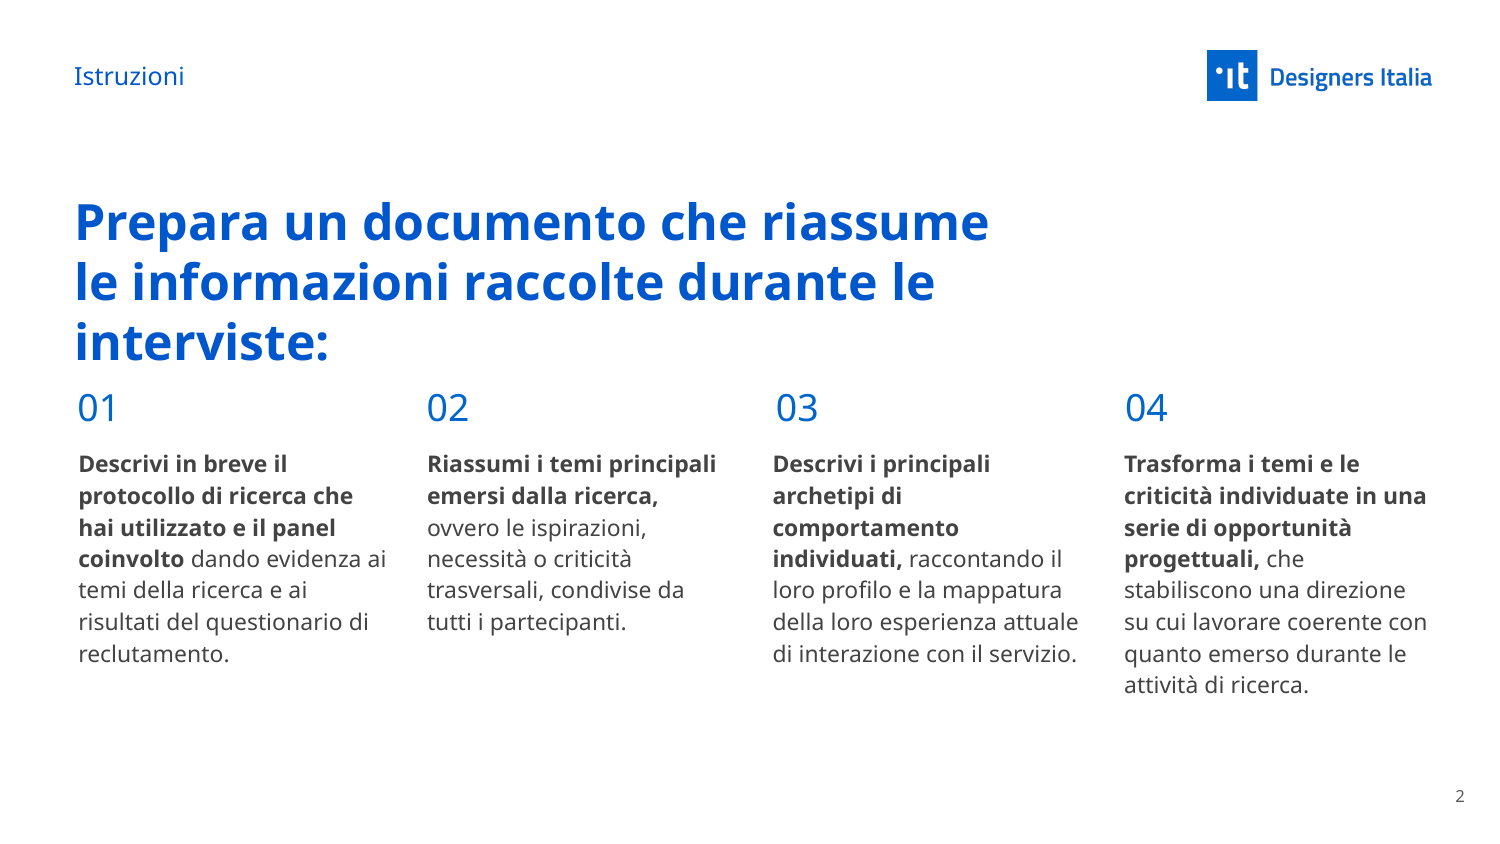

Istruzioni
Prepara un documento che riassume
le informazioni raccolte durante le interviste:
01
02
03
04
Descrivi in breve il protocollo di ricerca che hai utilizzato e il panel coinvolto dando evidenza ai temi della ricerca e ai risultati del questionario di reclutamento.
Riassumi i temi principali emersi dalla ricerca, ovvero le ispirazioni, necessità o criticità trasversali, condivise da tutti i partecipanti.
Descrivi i principali archetipi di comportamento individuati, raccontando il loro profilo e la mappatura della loro esperienza attuale di interazione con il servizio.
Trasforma i temi e le criticità individuate in una serie di opportunità progettuali, che stabiliscono una direzione su cui lavorare coerente con quanto emerso durante le attività di ricerca.